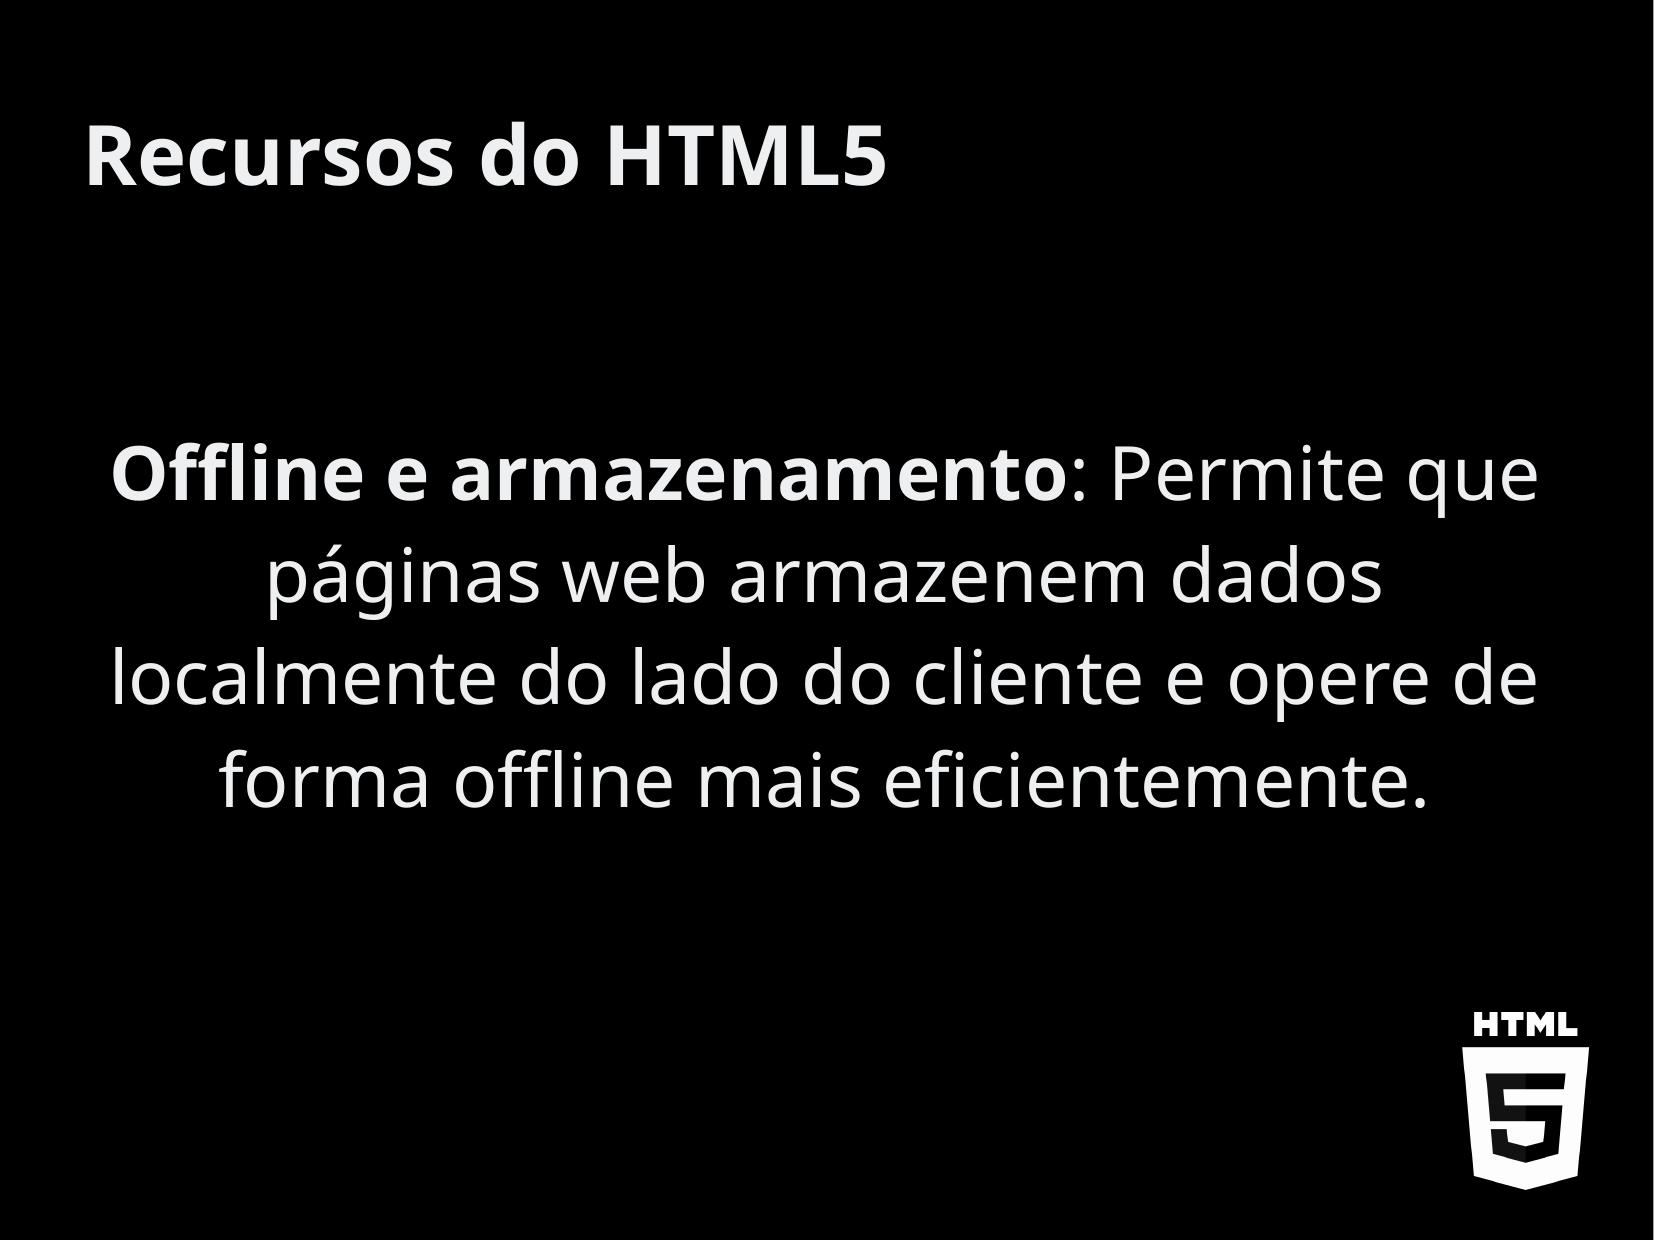

# Recursos do HTML5
Offline e armazenamento: Permite que páginas web armazenem dados localmente do lado do cliente e opere de forma offline mais eficientemente.